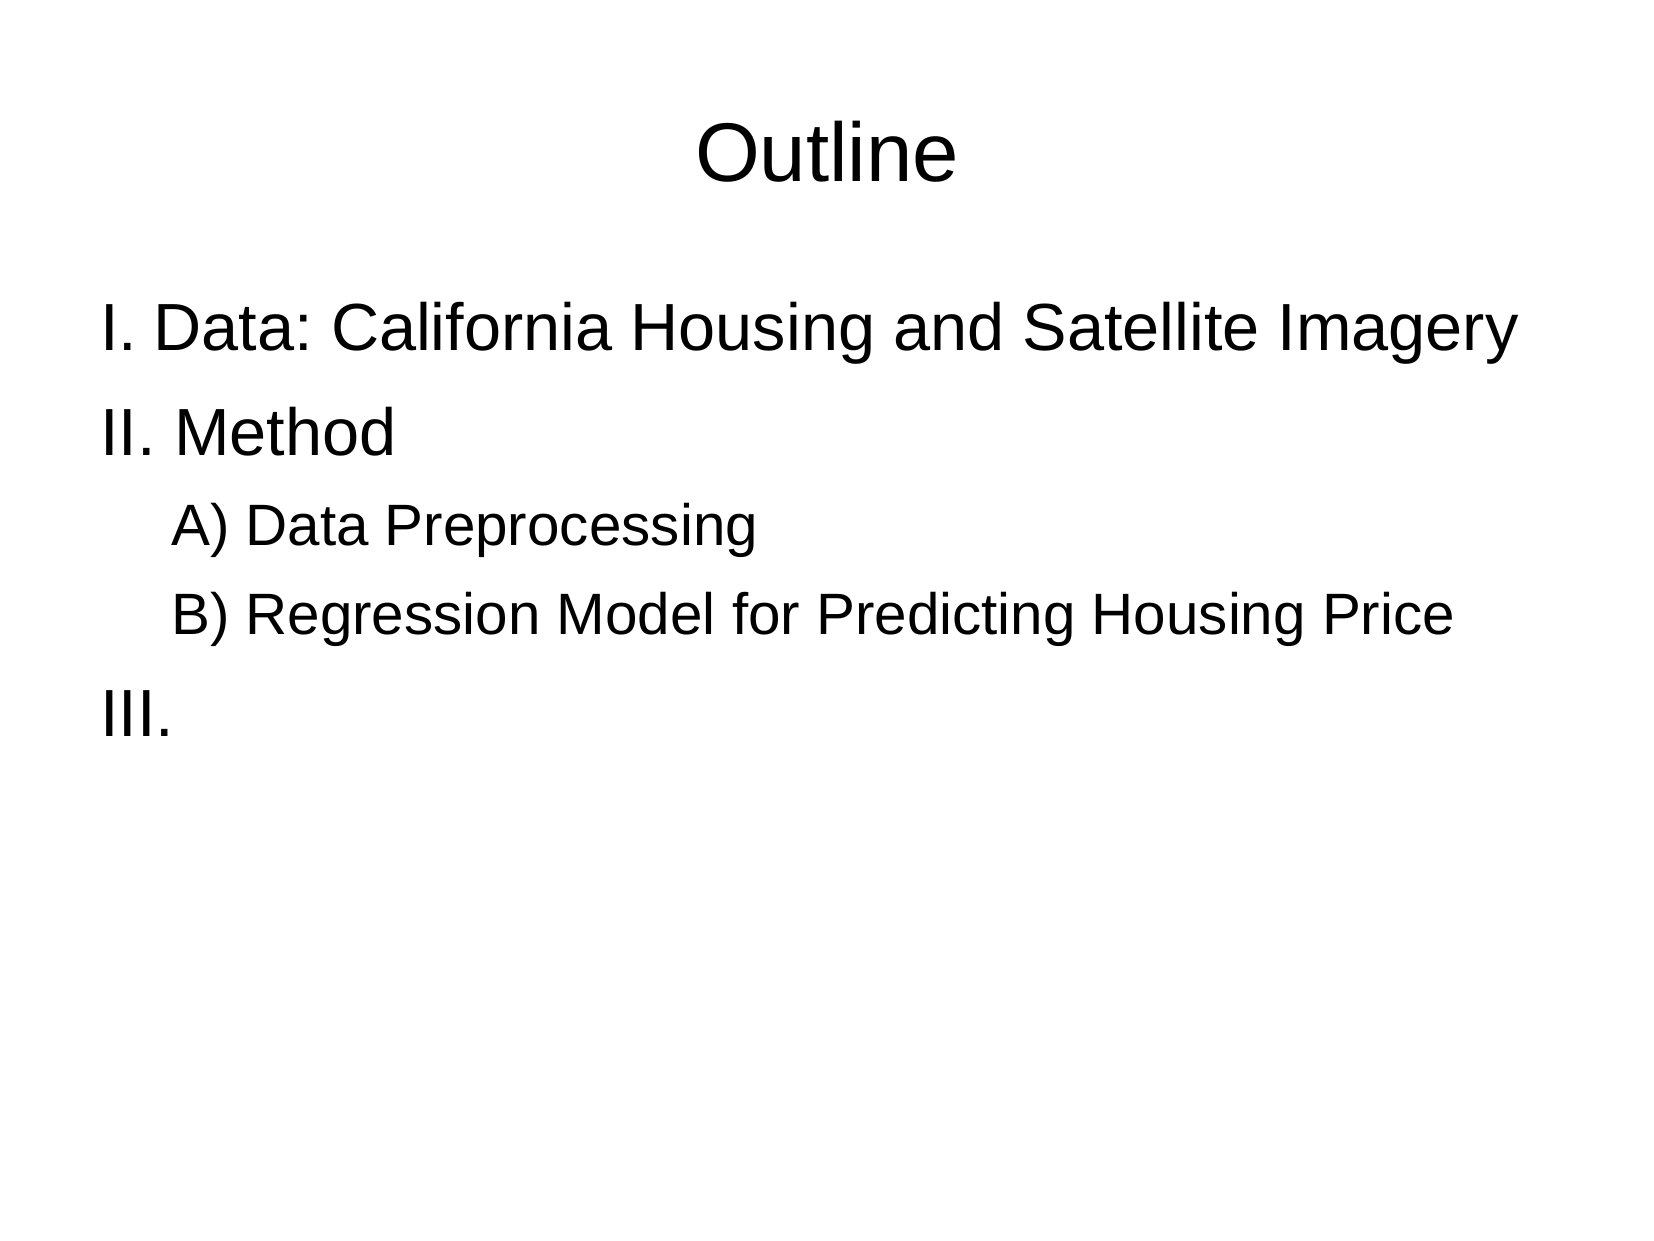

# Outline
Data: California Housing and Satellite Imagery
 Method
 Data Preprocessing
 Regression Model for Predicting Housing Price